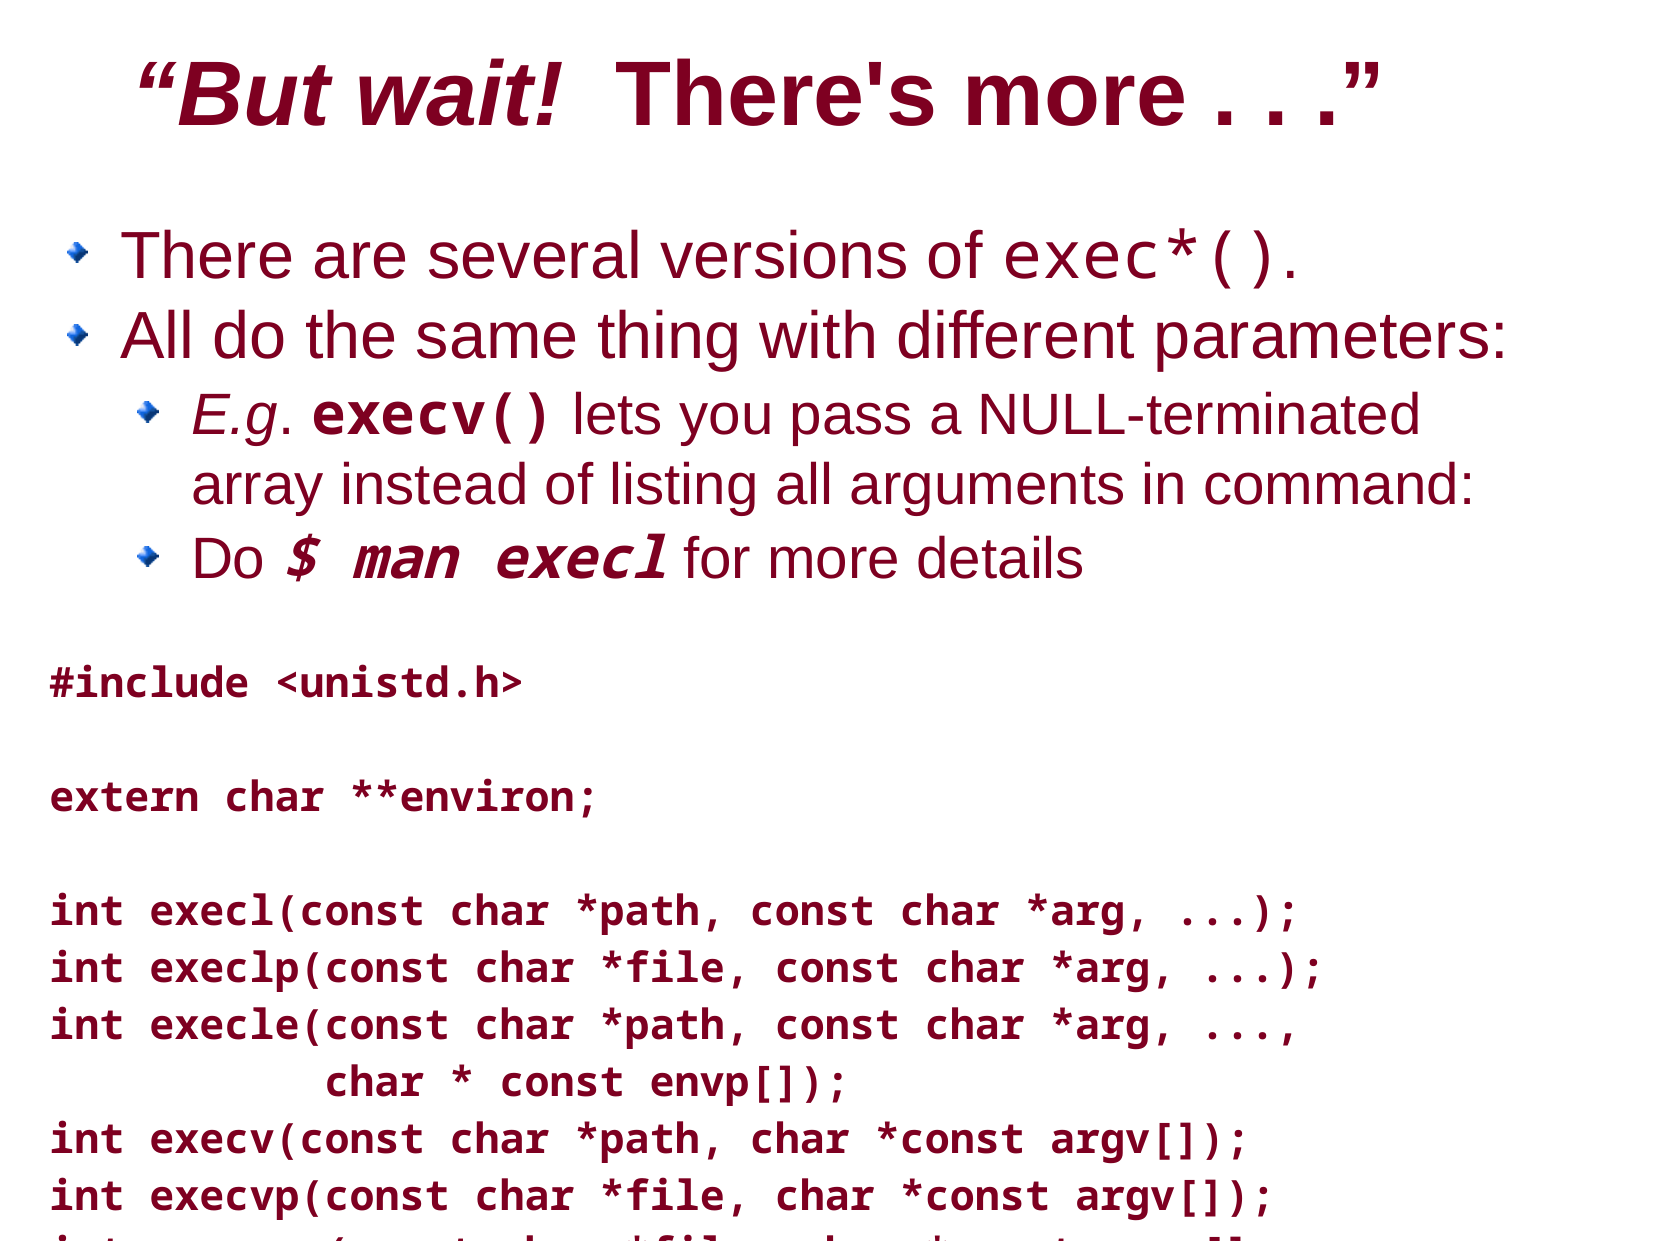

# “But wait! There's more . . .”
There are several versions of exec*().
All do the same thing with different parameters:
E.g. execv() lets you pass a NULL-terminated array instead of listing all arguments in command:
Do $ man execl for more details
#include <unistd.h>
extern char **environ;
int execl(const char *path, const char *arg, ...);
int execlp(const char *file, const char *arg, ...);
int execle(const char *path, const char *arg, ...,
 char * const envp[]);
int execv(const char *path, char *const argv[]);
int execvp(const char *file, char *const argv[]);
int execvpe(const char *file, char *const argv[],
 char *const envp[]);